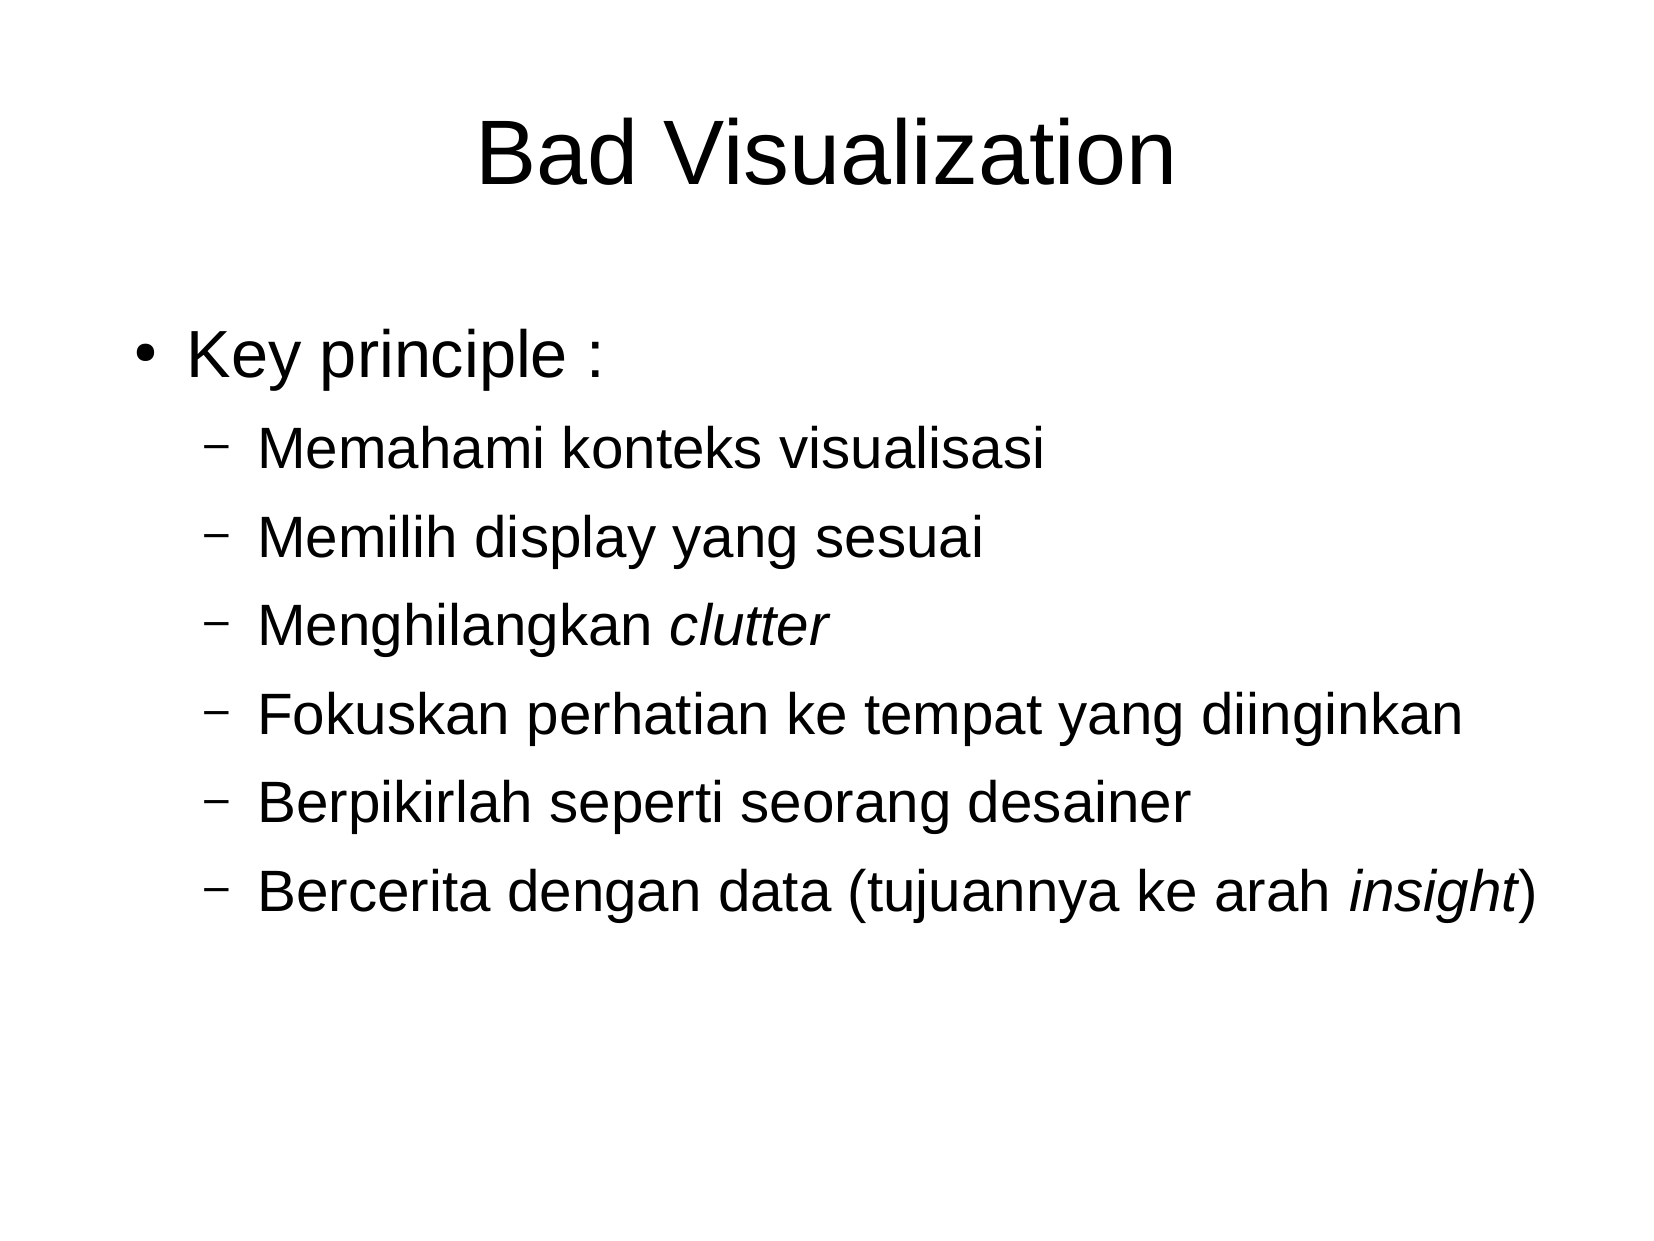

# Bad Visualization
Key principle :
Memahami konteks visualisasi
Memilih display yang sesuai
Menghilangkan clutter
Fokuskan perhatian ke tempat yang diinginkan
Berpikirlah seperti seorang desainer
Bercerita dengan data (tujuannya ke arah insight)